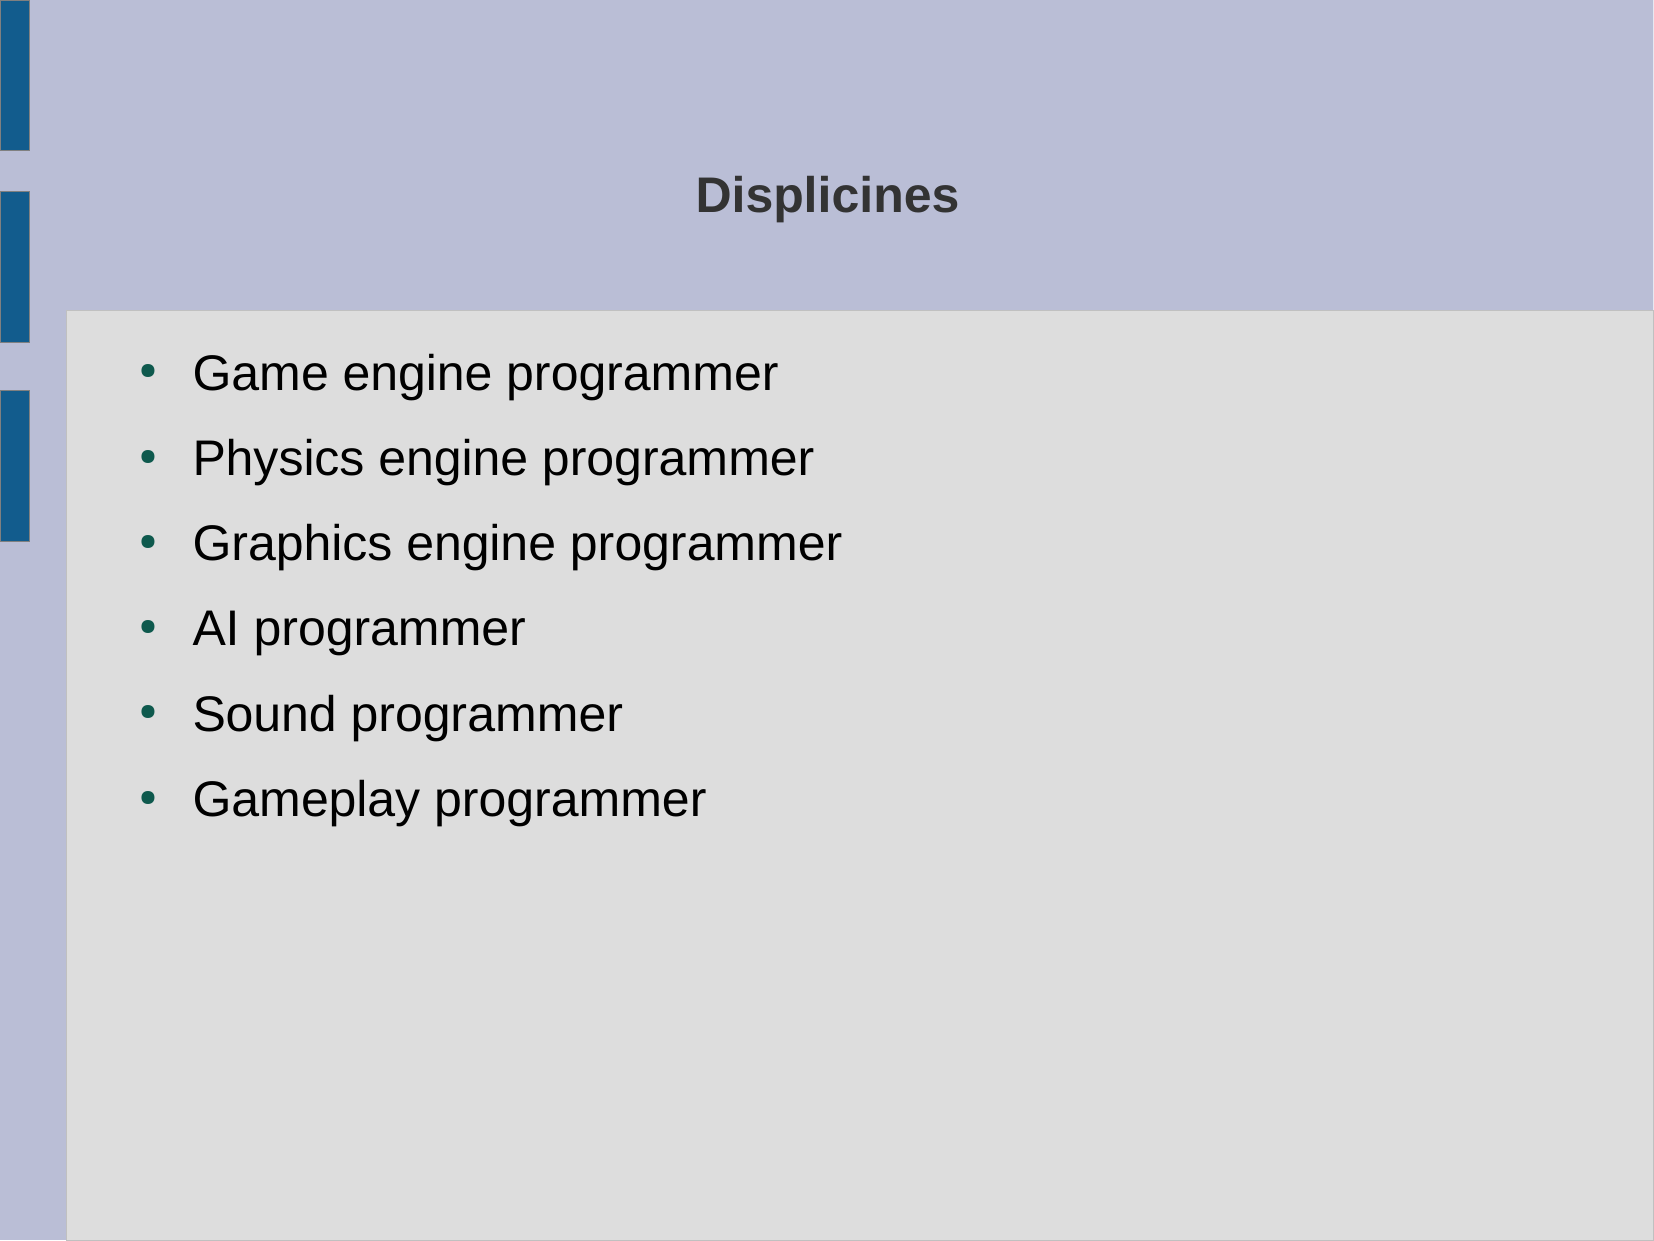

# Displicines
Game engine programmer
Physics engine programmer
Graphics engine programmer
AI programmer
Sound programmer
Gameplay programmer